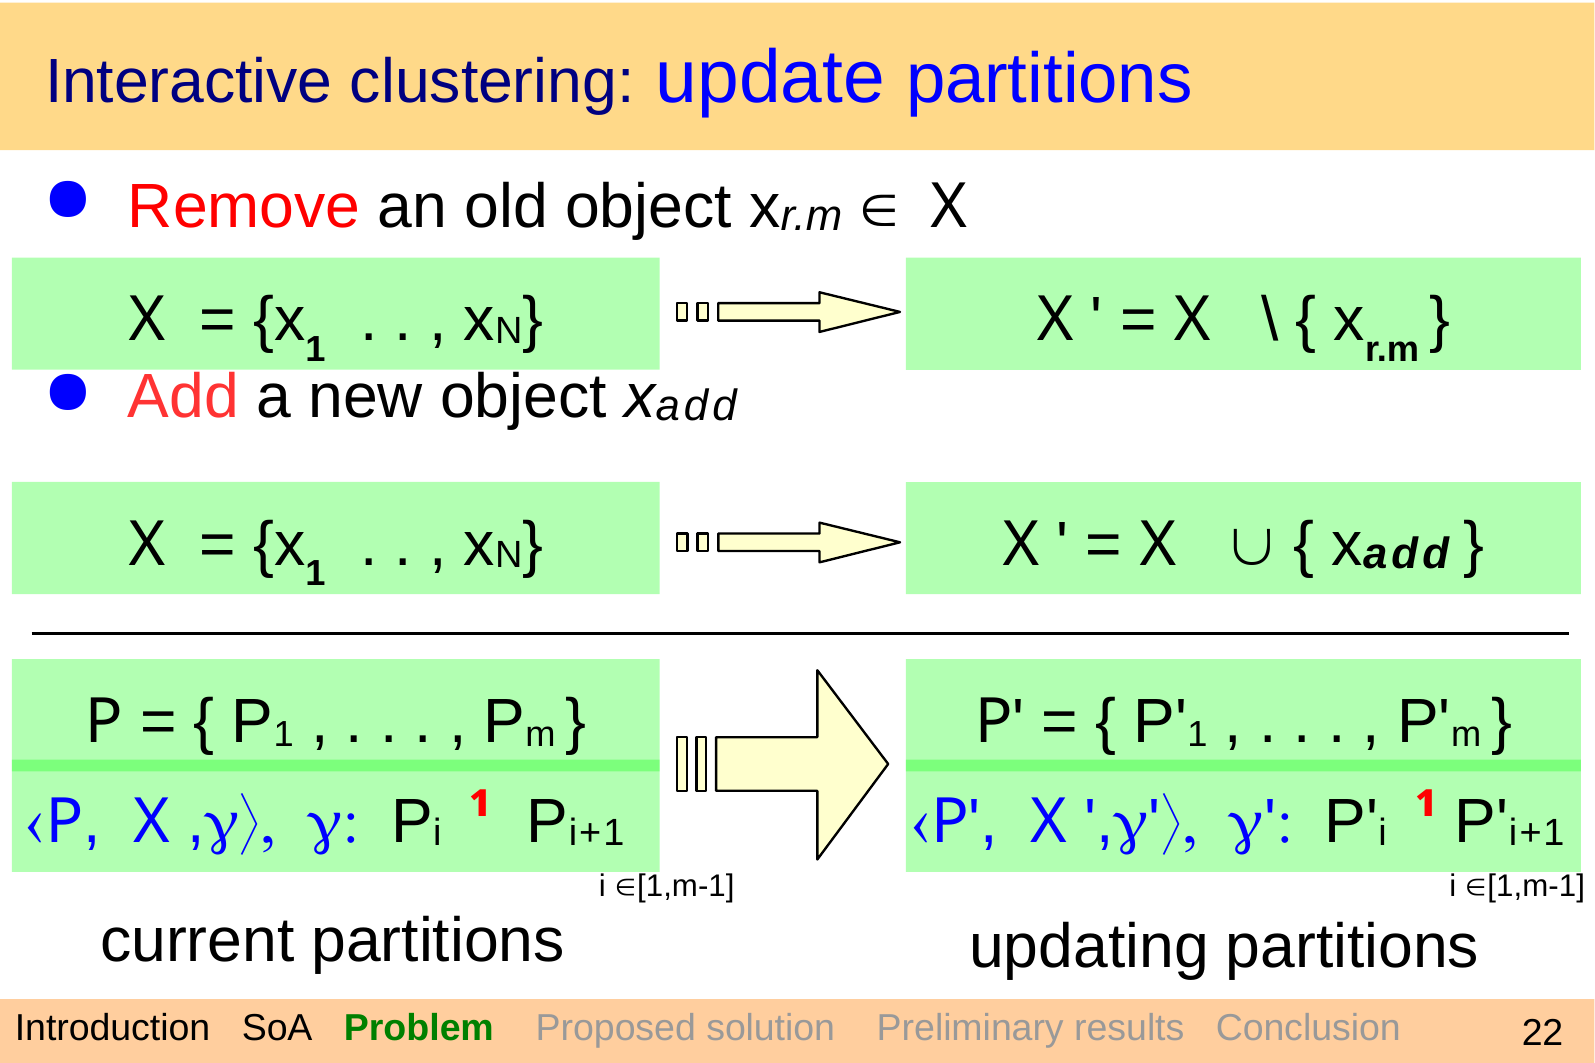

# Interactive clustering: update partitions
 Remove an old object xr.m Î X
 Add a new object xadd
X = {x1 . . , xN}
X ' = X \ { xr.m }
X = {x1 . . , xN}
X ' = X  { xadd }
P = { P1 , . . . , Pm }
P' = { P'1 , . . . , P'm }
P, X ,g, g: Pi ¹ Pi+1
P', X ',g', g': P'i ¹ P'i+1
 i [1,m-1]
 i [1,m-1]
 current partitions
 updating partitions
Introduction SoA Problem Proposed solution Preliminary results Conclusion